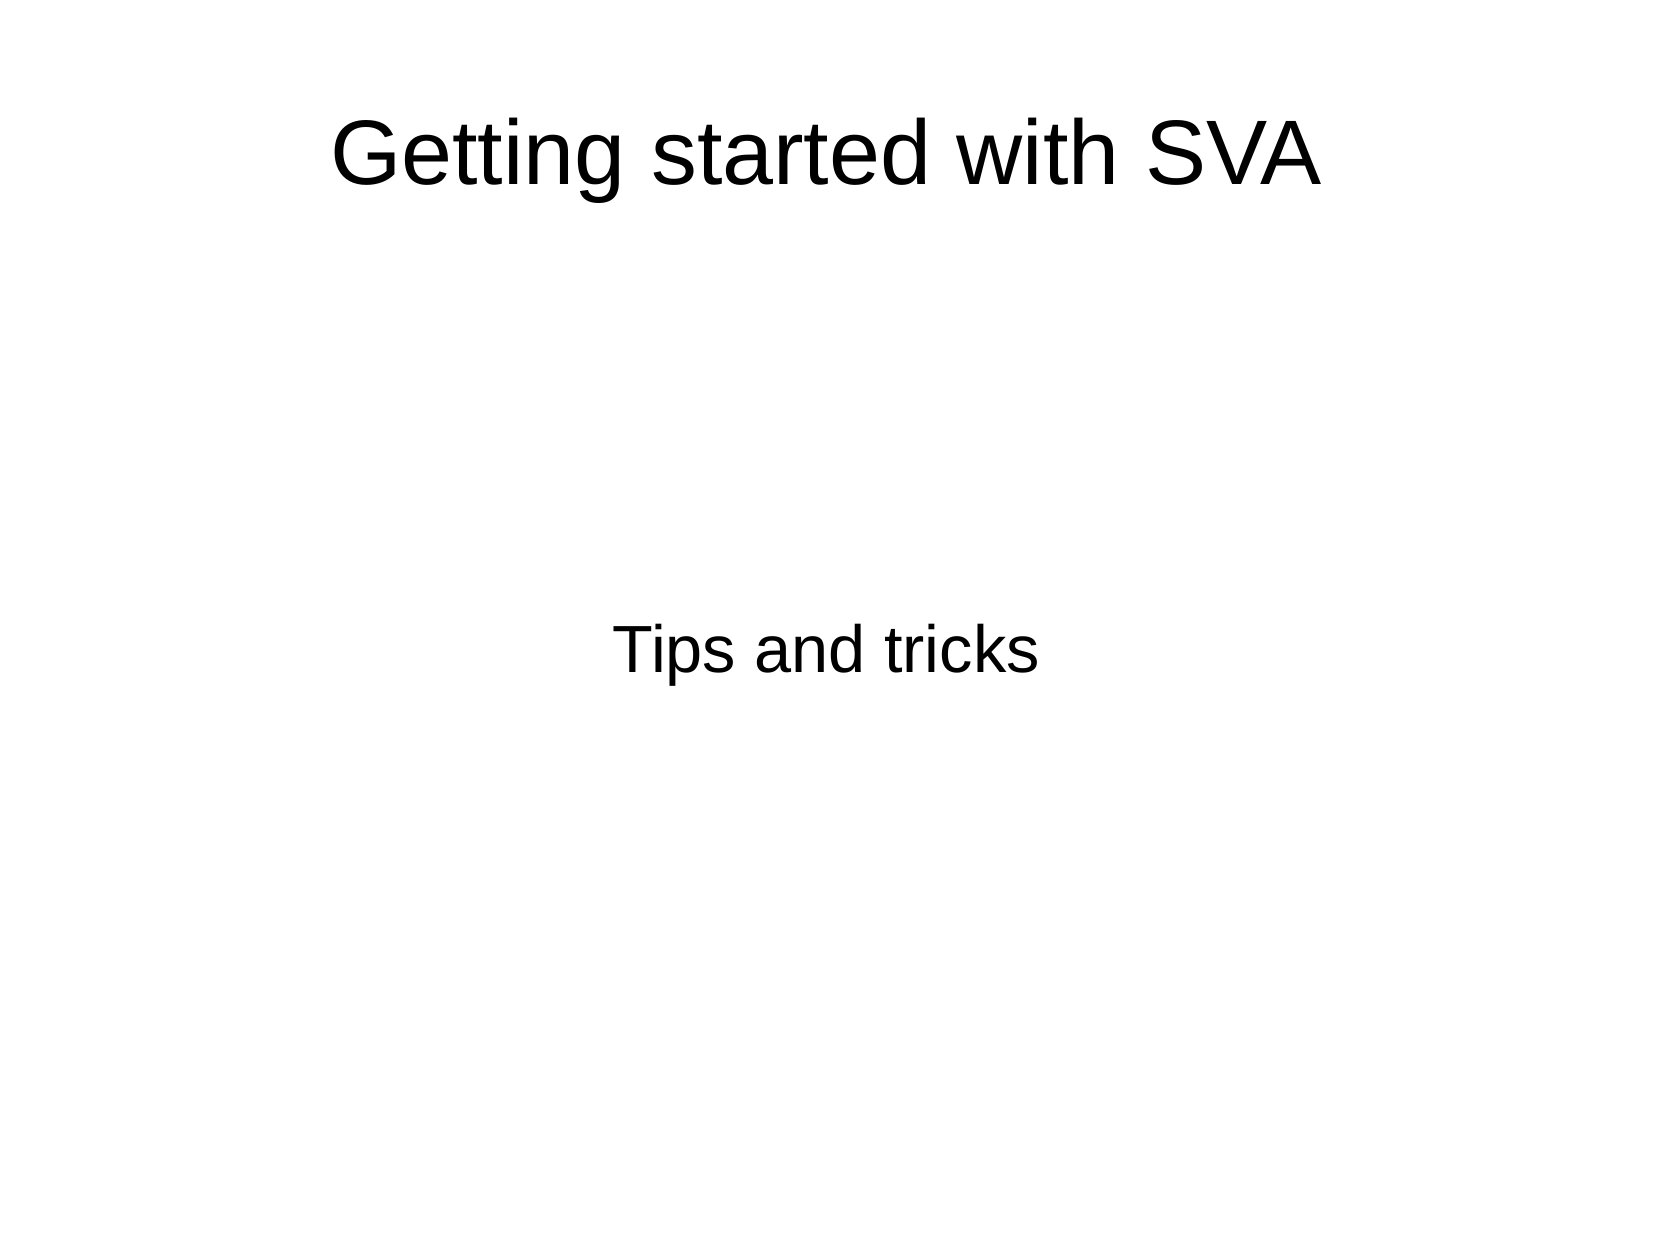

# Getting started with SVA
Tips and tricks